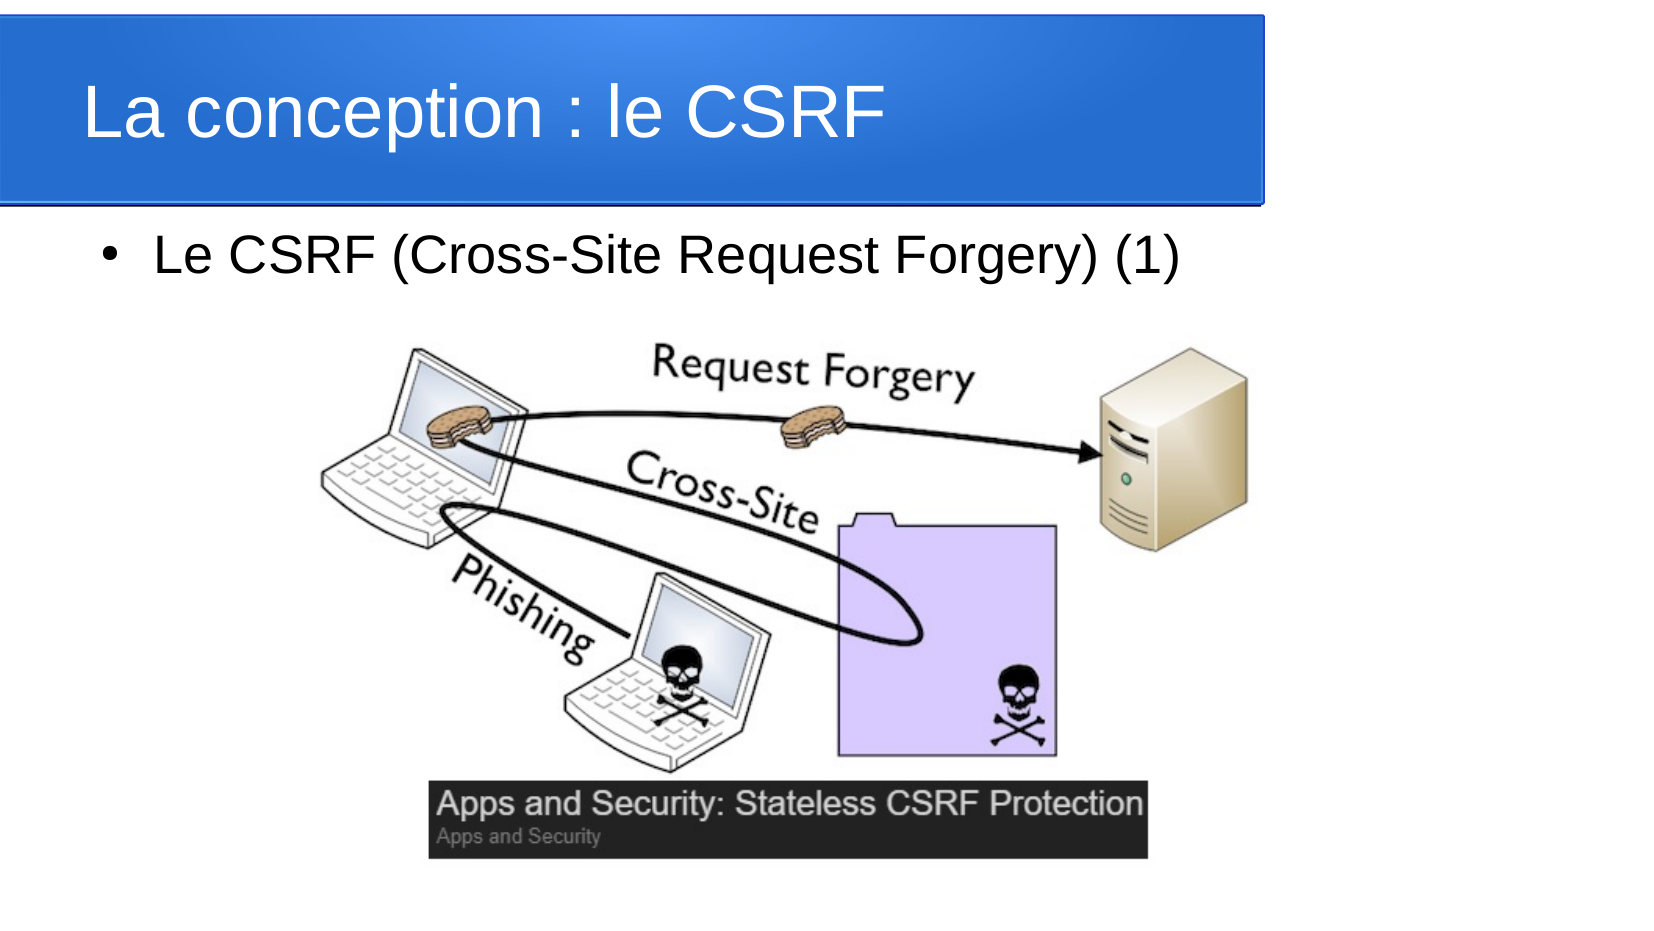

# La conception : le CSRF
Le CSRF (Cross-Site Request Forgery) (1)